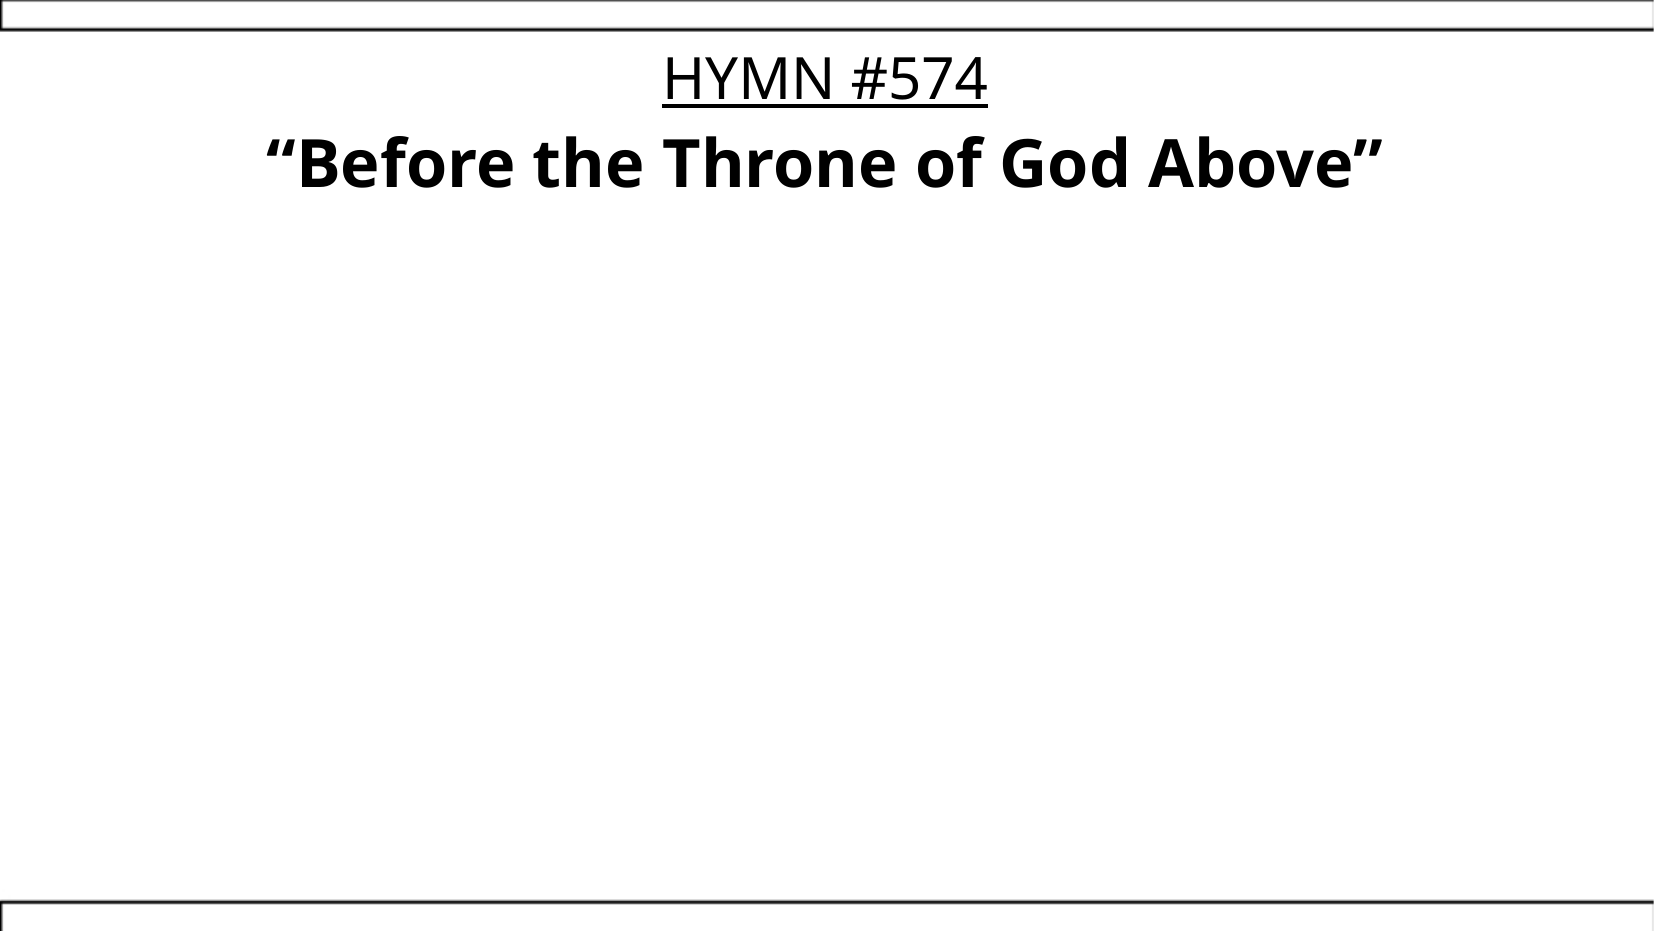

HYMN #574
“Before the Throne of God Above”